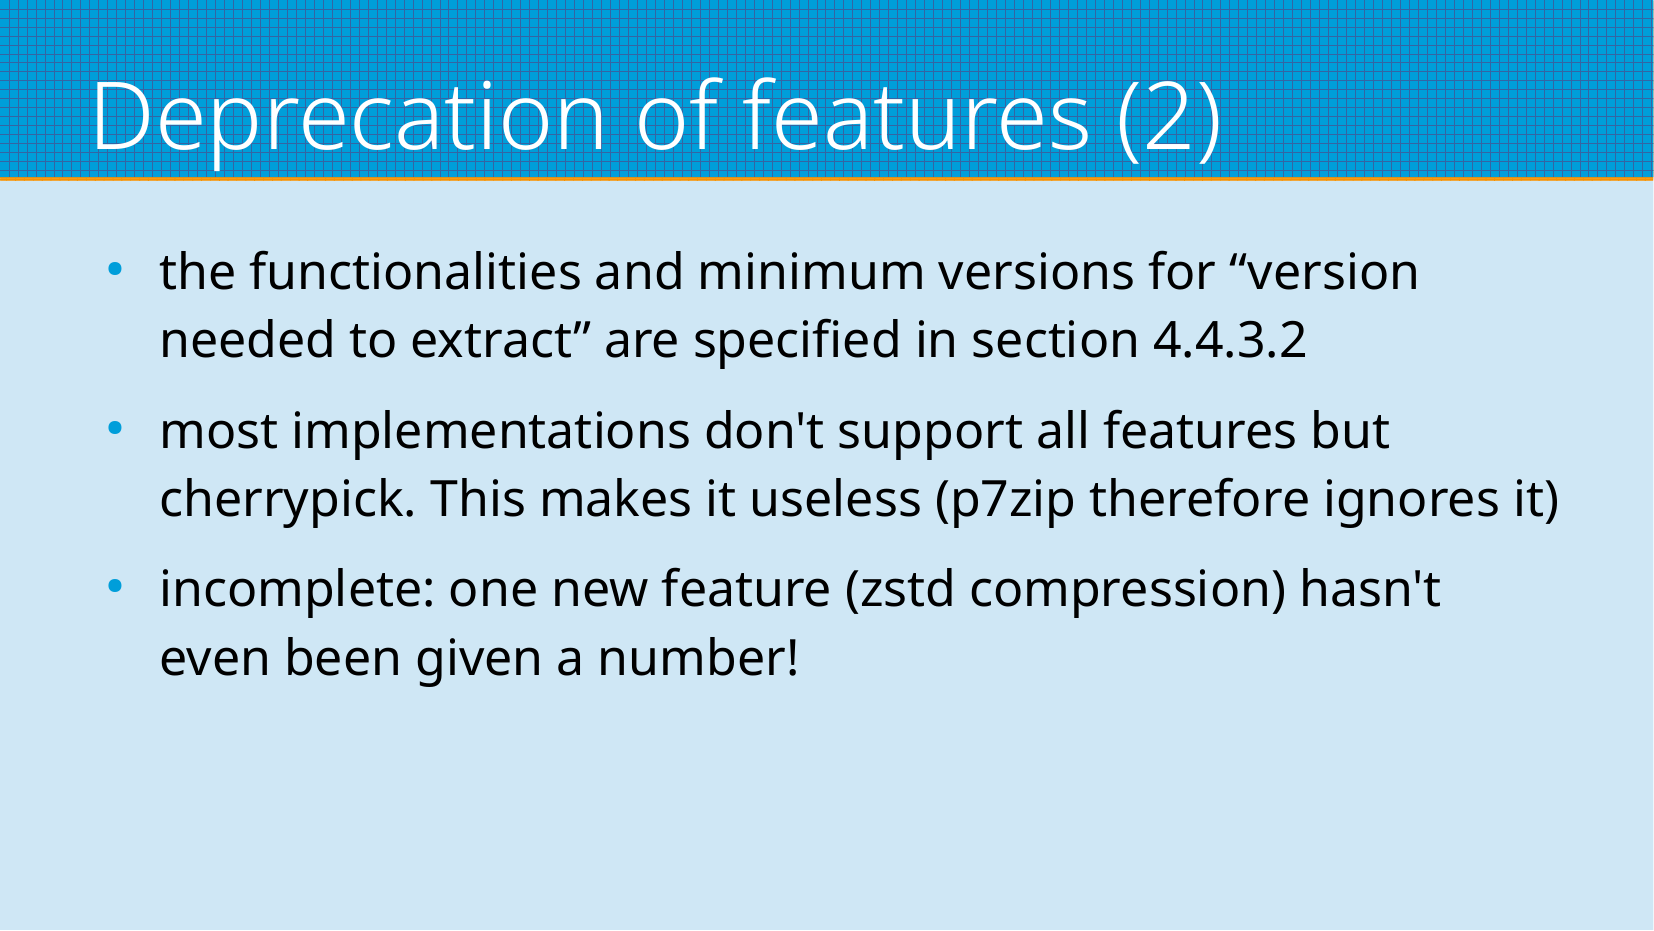

# Deprecation of features (2)
the functionalities and minimum versions for “version needed to extract” are specified in section 4.4.3.2
most implementations don't support all features but cherrypick. This makes it useless (p7zip therefore ignores it)
incomplete: one new feature (zstd compression) hasn't even been given a number!